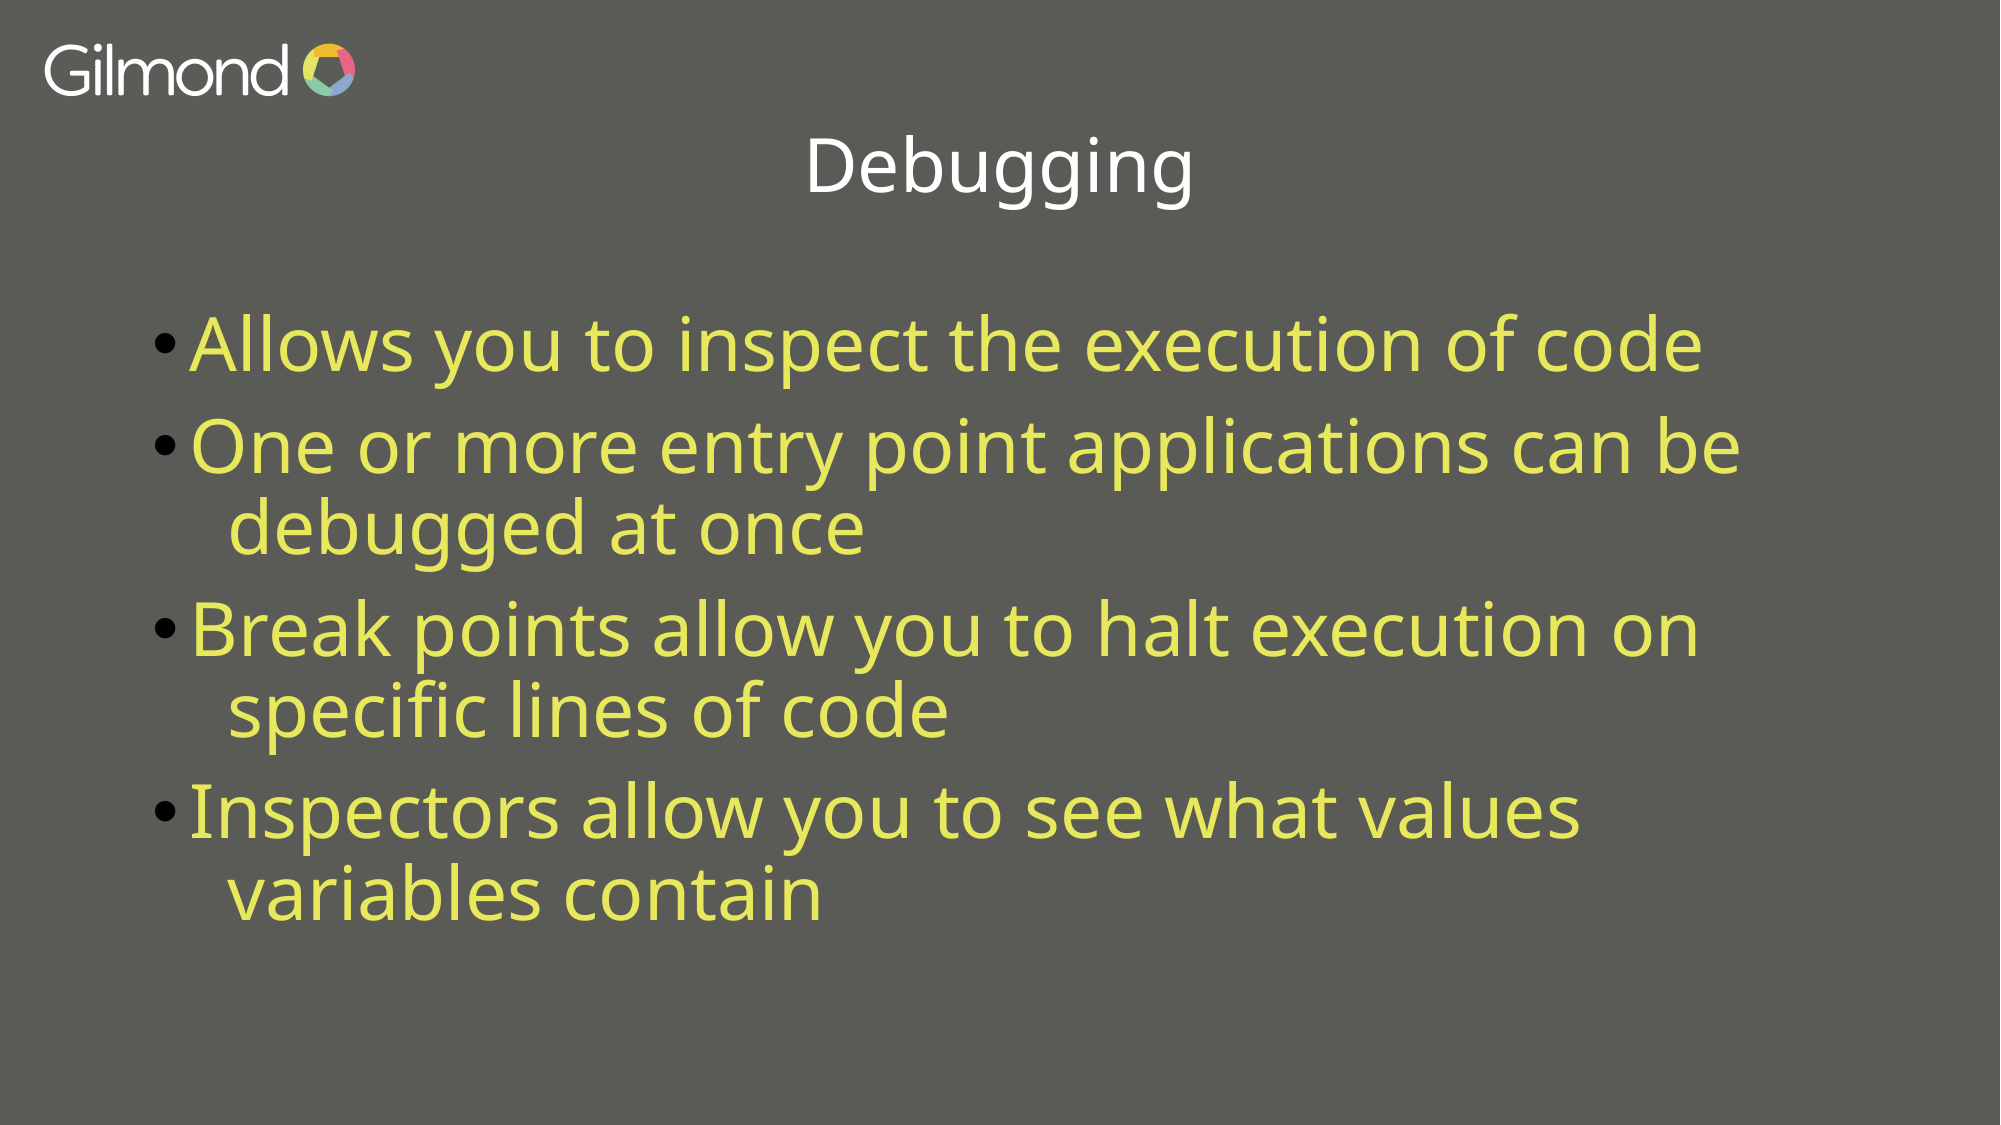

# Debugging
Allows you to inspect the execution of code
One or more entry point applications can be debugged at once
Break points allow you to halt execution on specific lines of code
Inspectors allow you to see what values variables contain